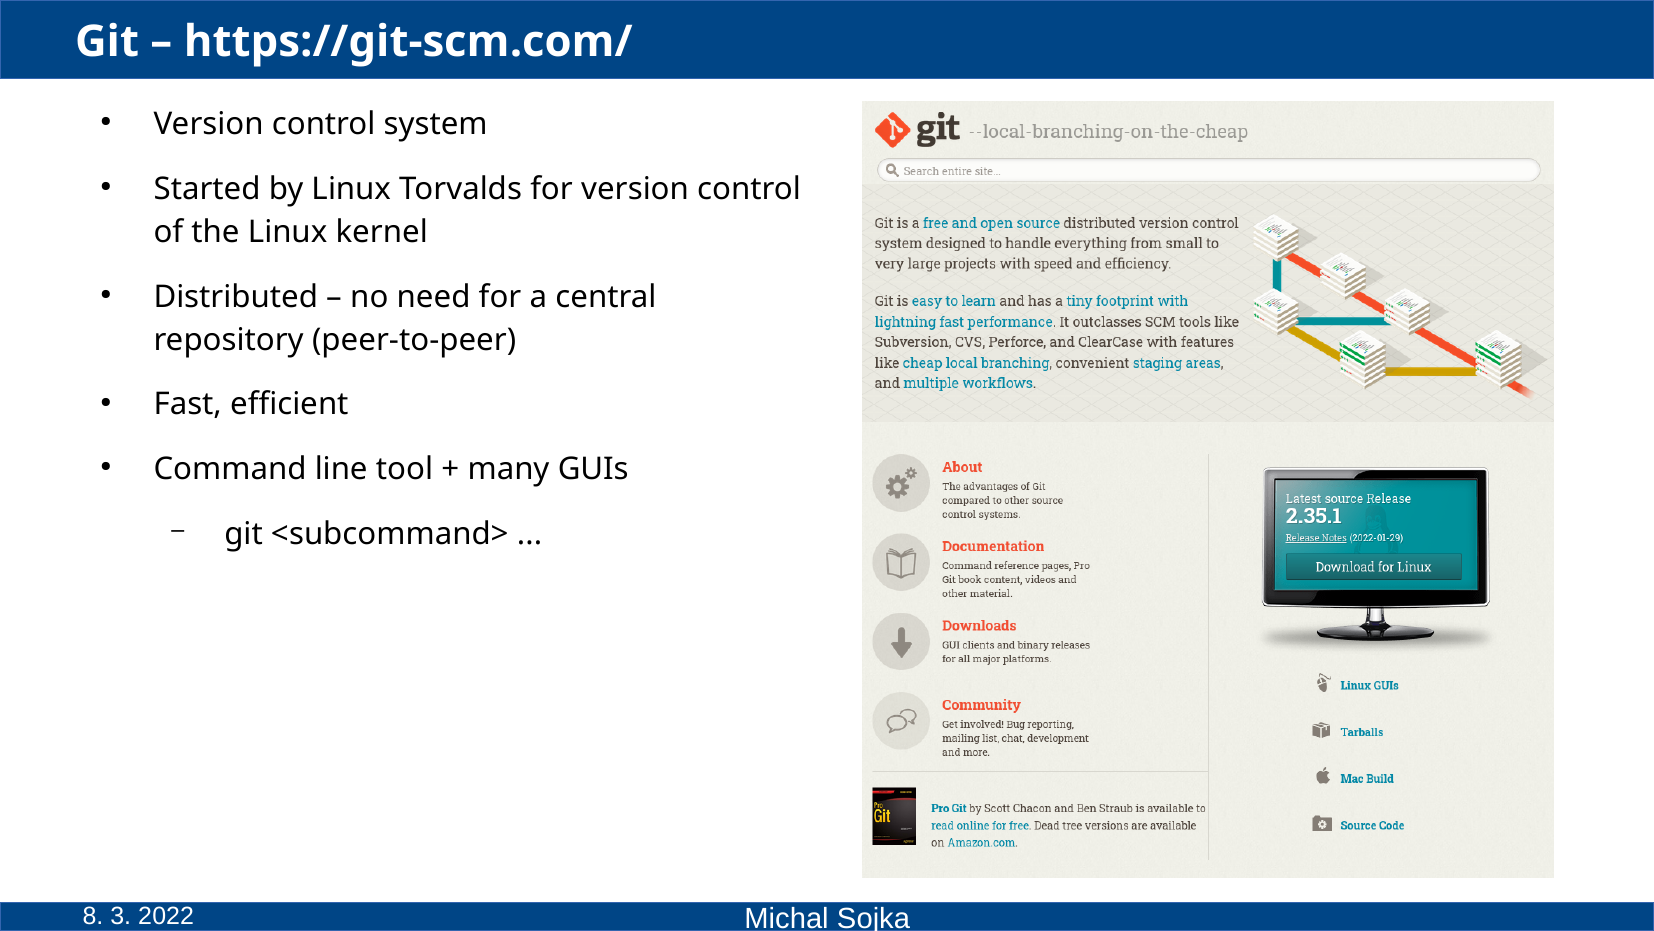

# Git – https://git-scm.com/
Version control system
Started by Linux Torvalds for version control of the Linux kernel
Distributed – no need for a central repository (peer-to-peer)
Fast, efficient
Command line tool + many GUIs
git <subcommand> ...
8. 3. 2022
Michal Sojka